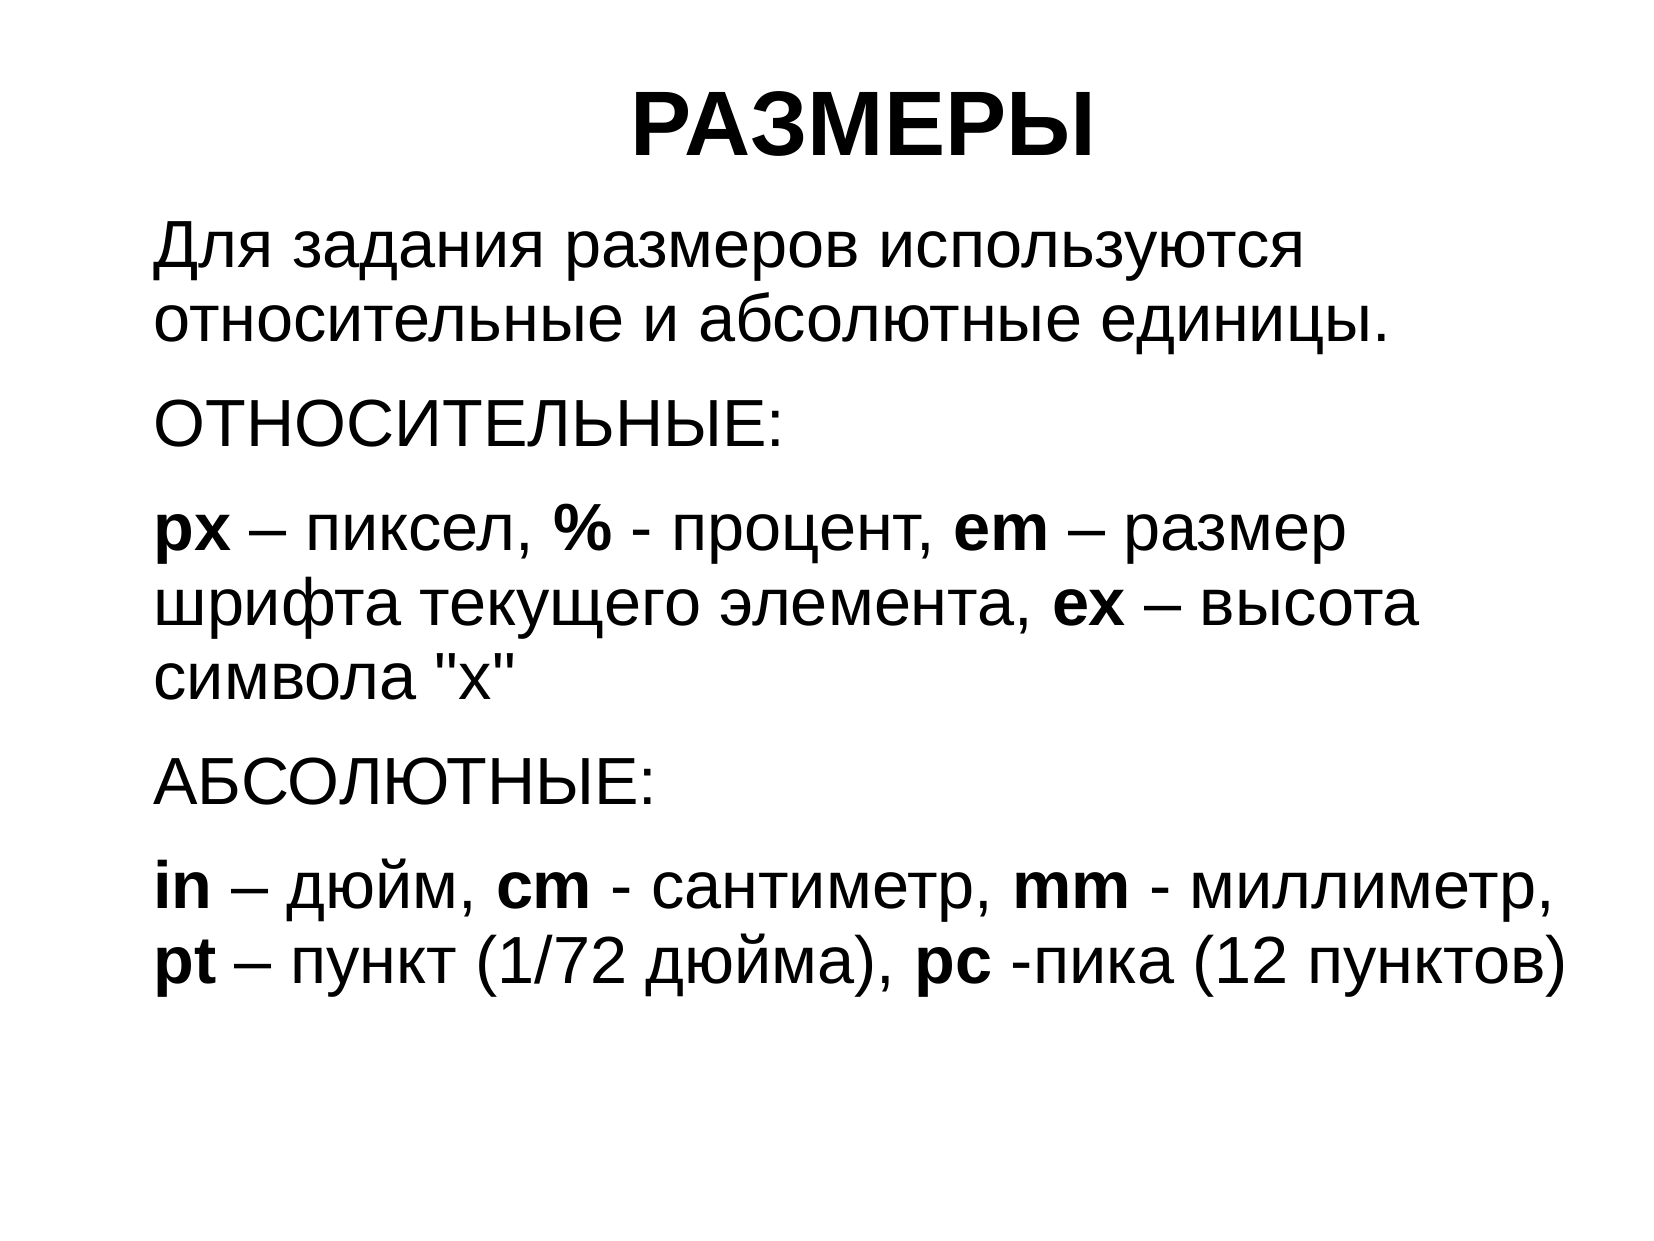

# РАЗМЕРЫ
Для задания размеров используются относительные и абсолютные единицы.
ОТНОСИТЕЛЬНЫЕ:
px – пиксел, % - процент, em – размер шрифта текущего элемента, ex – высота символа "x"
АБСОЛЮТНЫЕ:
in – дюйм, cm - сантиметр, mm - миллиметр, pt – пункт (1/72 дюйма), pc -пика (12 пунктов)